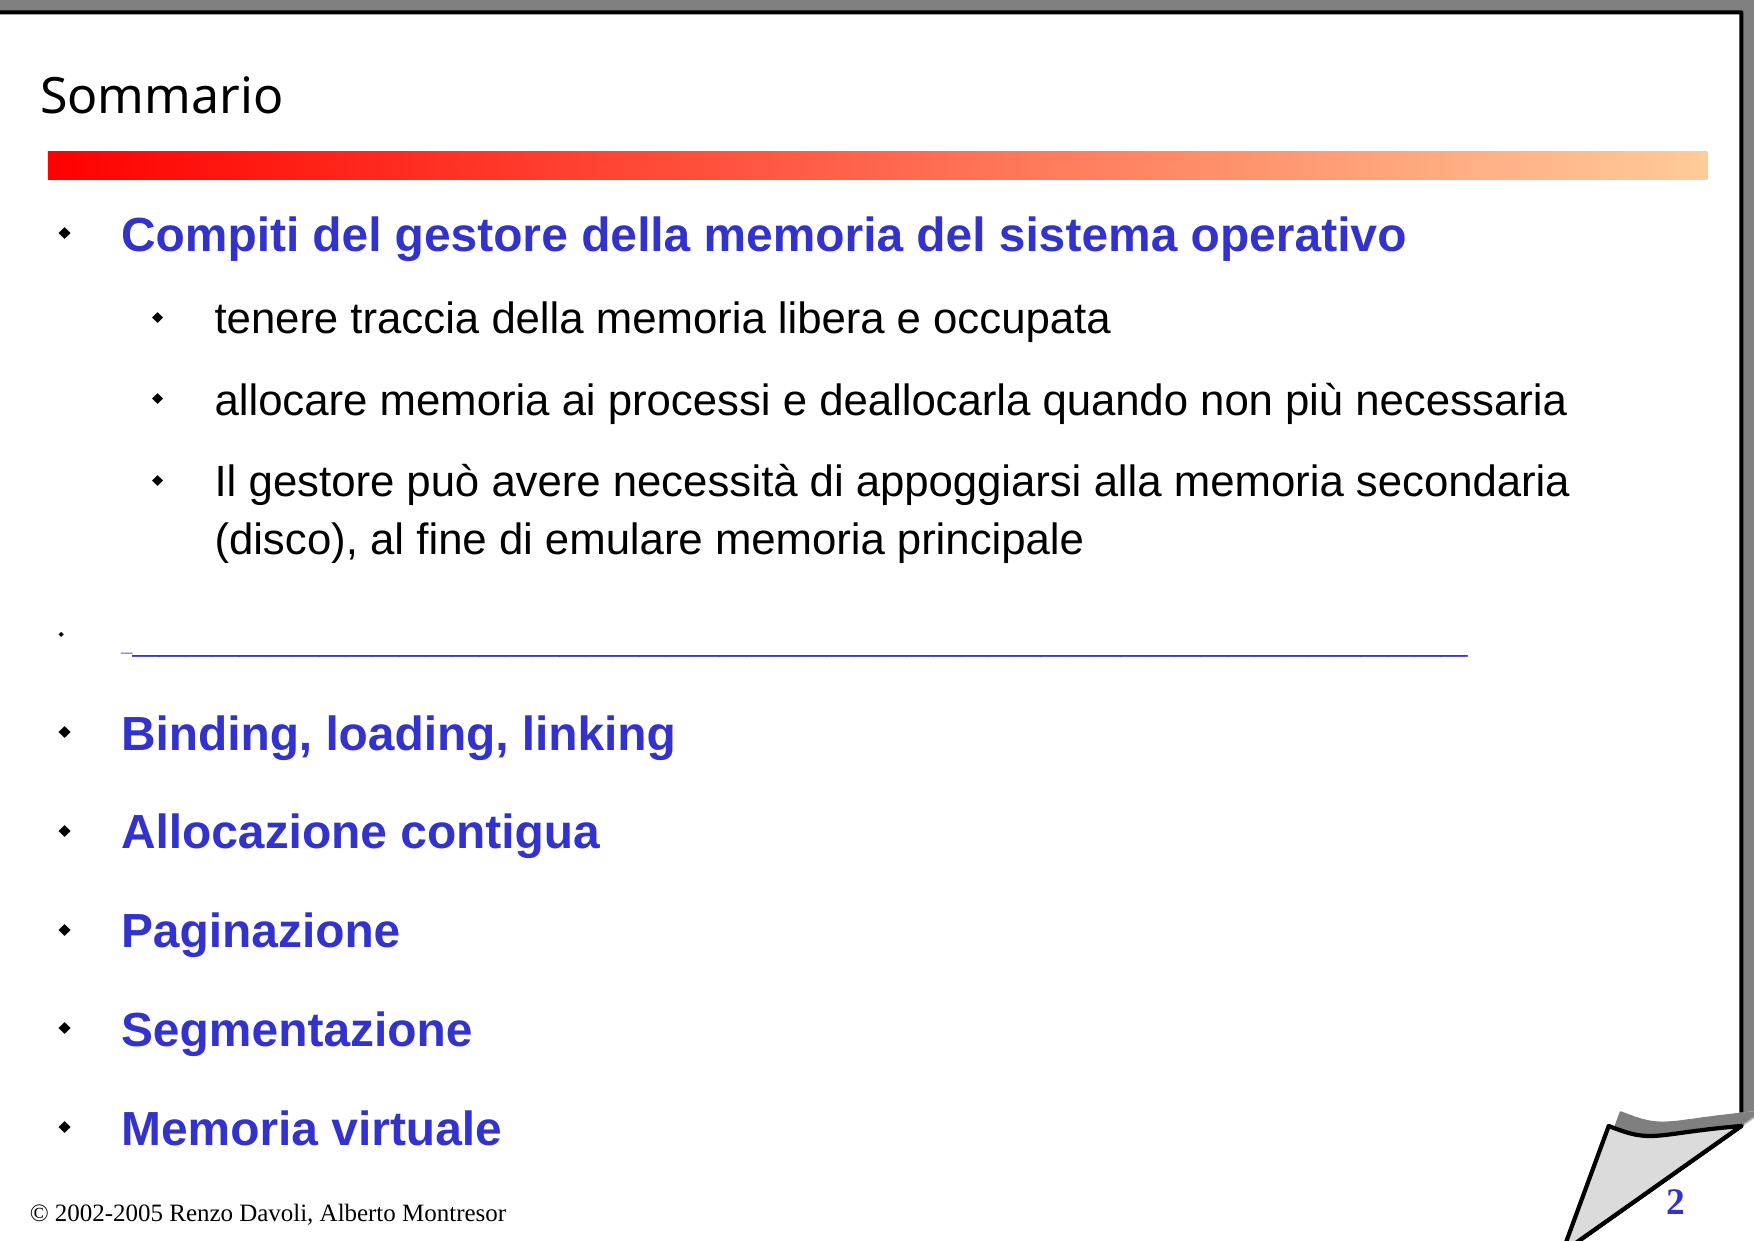

# Sommario
Compiti del gestore della memoria del sistema operativo
tenere traccia della memoria libera e occupata
allocare memoria ai processi e deallocarla quando non più necessaria
Il gestore può avere necessità di appoggiarsi alla memoria secondaria (disco), al fine di emulare memoria principale
___________________________________________________
Binding, loading, linking
Allocazione contigua
Paginazione
Segmentazione
Memoria virtuale